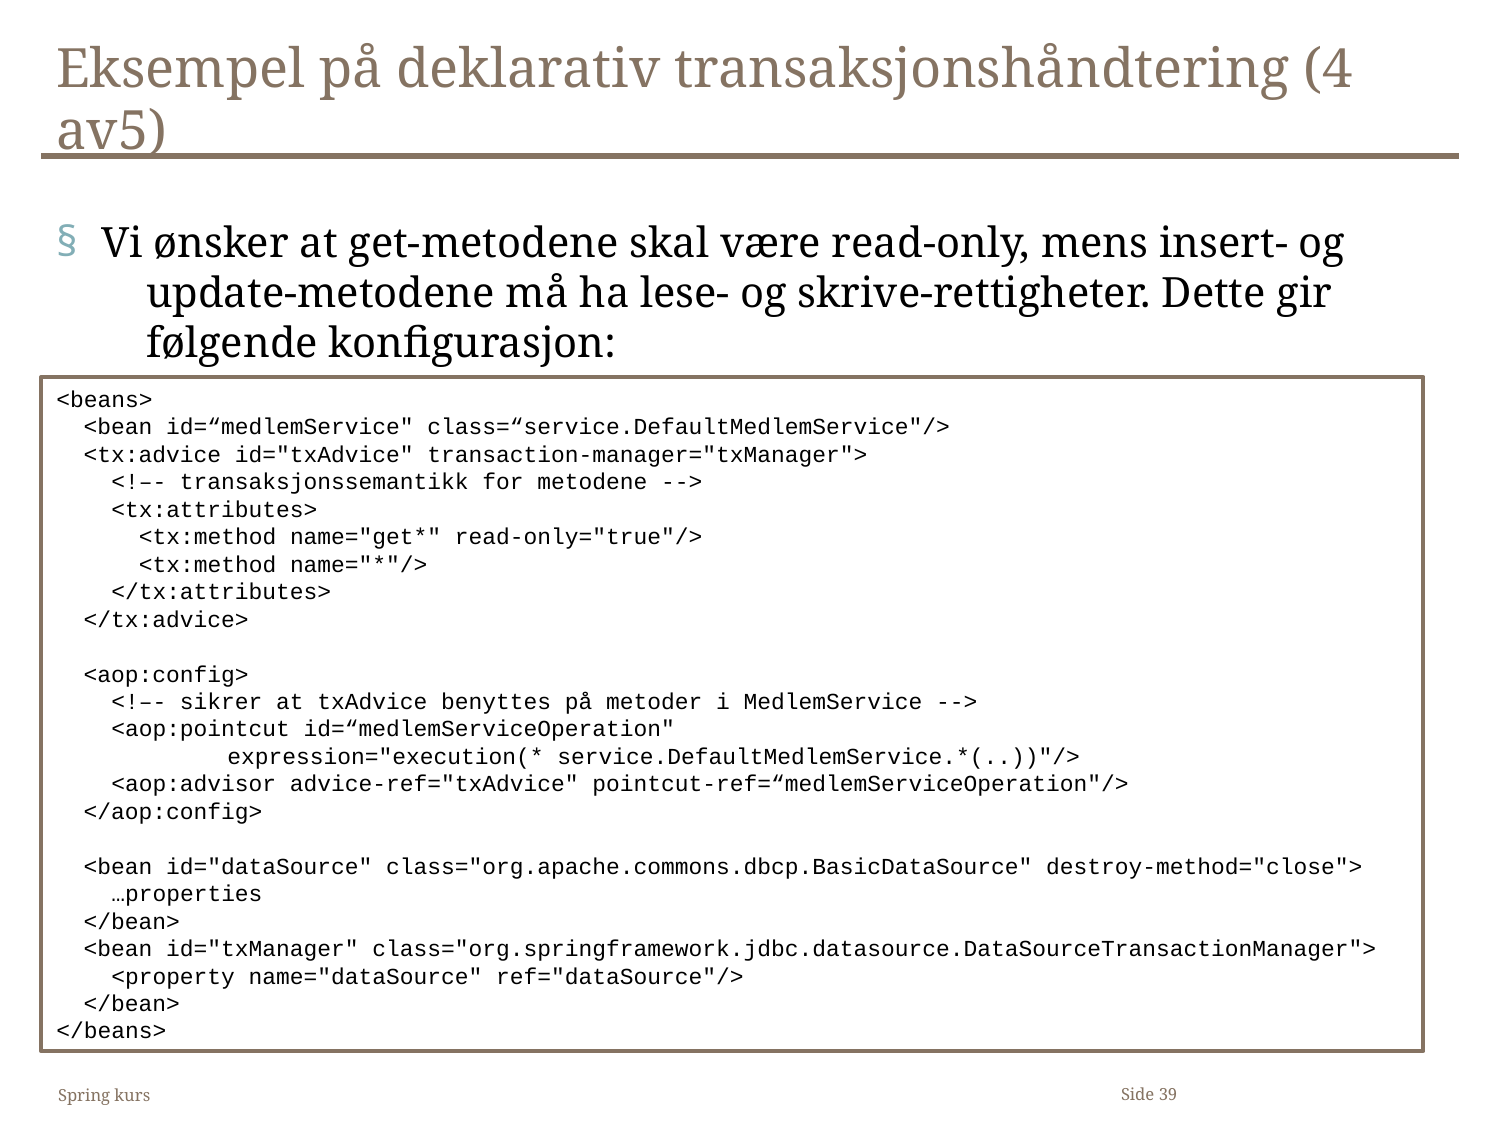

# Eksempel på deklarativ transaksjonshåndtering (4 av5)
Vi ønsker at get-metodene skal være read-only, mens insert- og update-metodene må ha lese- og skrive-rettigheter. Dette gir følgende konfigurasjon:
<beans>
 <bean id=“medlemService" class=“service.DefaultMedlemService"/>
 <tx:advice id="txAdvice" transaction-manager="txManager">
 <!–- transaksjonssemantikk for metodene -->
 <tx:attributes>
 <tx:method name="get*" read-only="true"/>
 <tx:method name="*"/>
 </tx:attributes>
 </tx:advice>
 <aop:config>
 <!–- sikrer at txAdvice benyttes på metoder i MedlemService -->
 <aop:pointcut id=“medlemServiceOperation"
	 expression="execution(* service.DefaultMedlemService.*(..))"/>
 <aop:advisor advice-ref="txAdvice" pointcut-ref=“medlemServiceOperation"/>
 </aop:config>
 <bean id="dataSource" class="org.apache.commons.dbcp.BasicDataSource" destroy-method="close">
 …properties
 </bean>
 <bean id="txManager" class="org.springframework.jdbc.datasource.DataSourceTransactionManager">
 <property name="dataSource" ref="dataSource"/>
 </bean>
</beans>
Spring kurs
Side